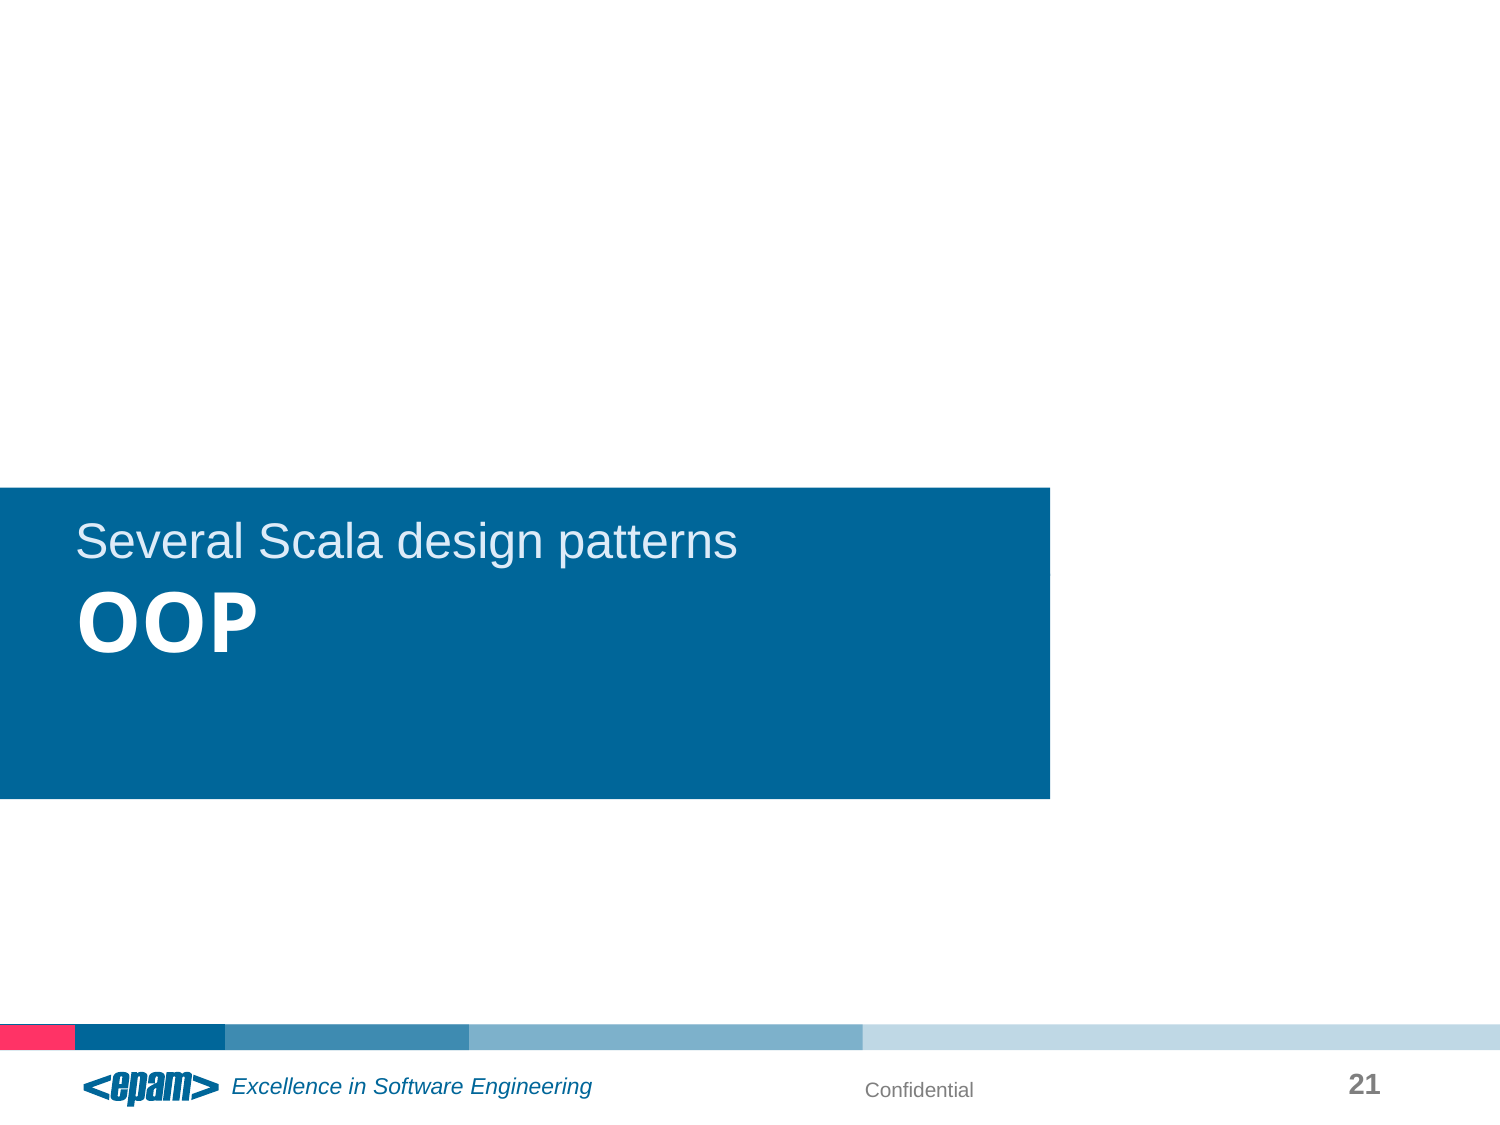

Several Scala design patterns
# OOP
Confidential